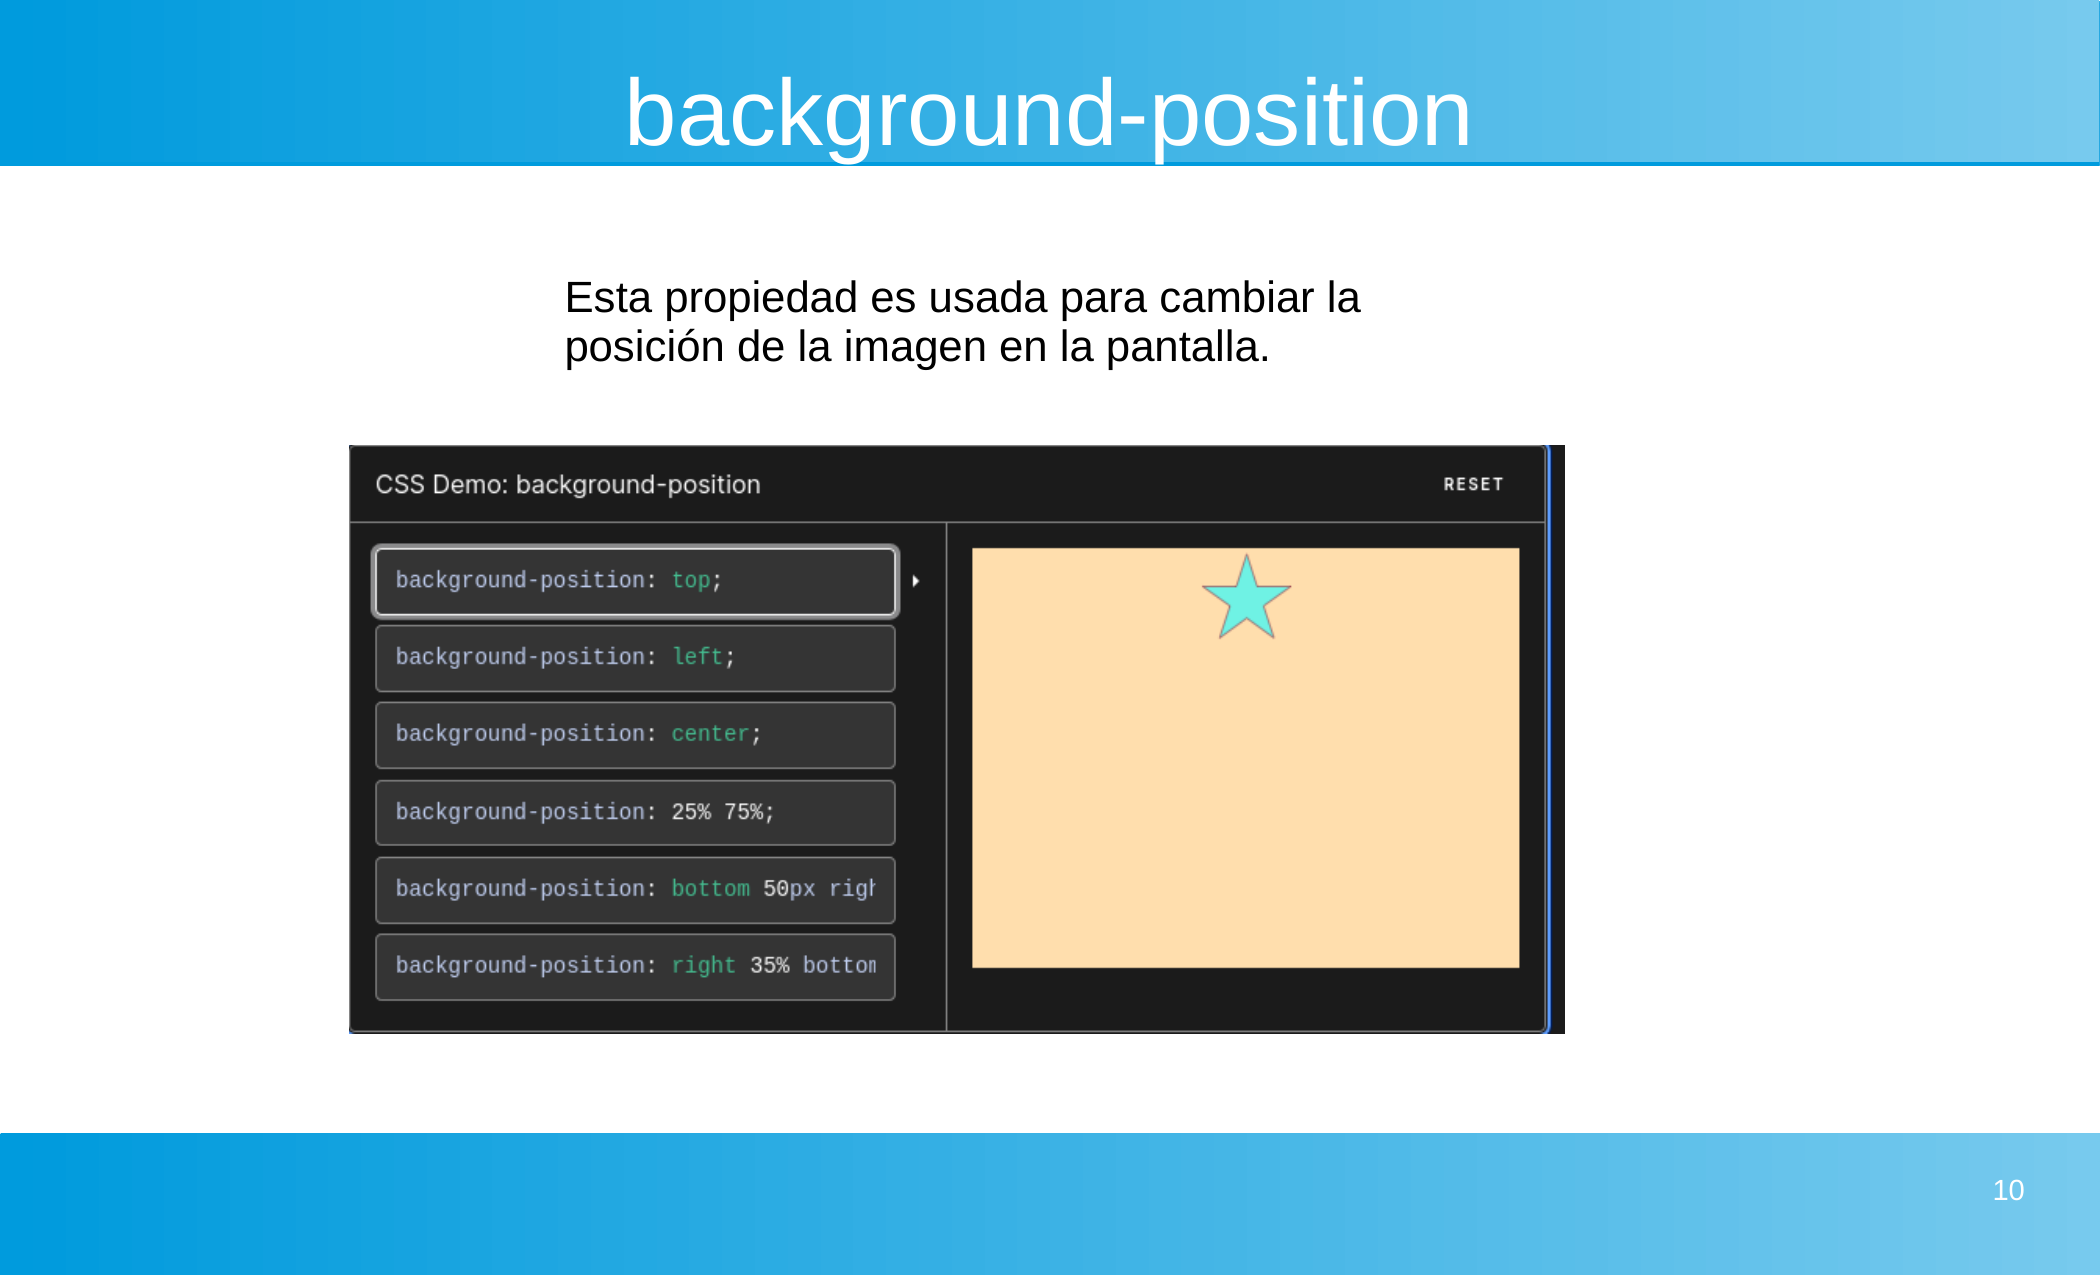

# background-position
Esta propiedad es usada para cambiar la posición de la imagen en la pantalla.
10